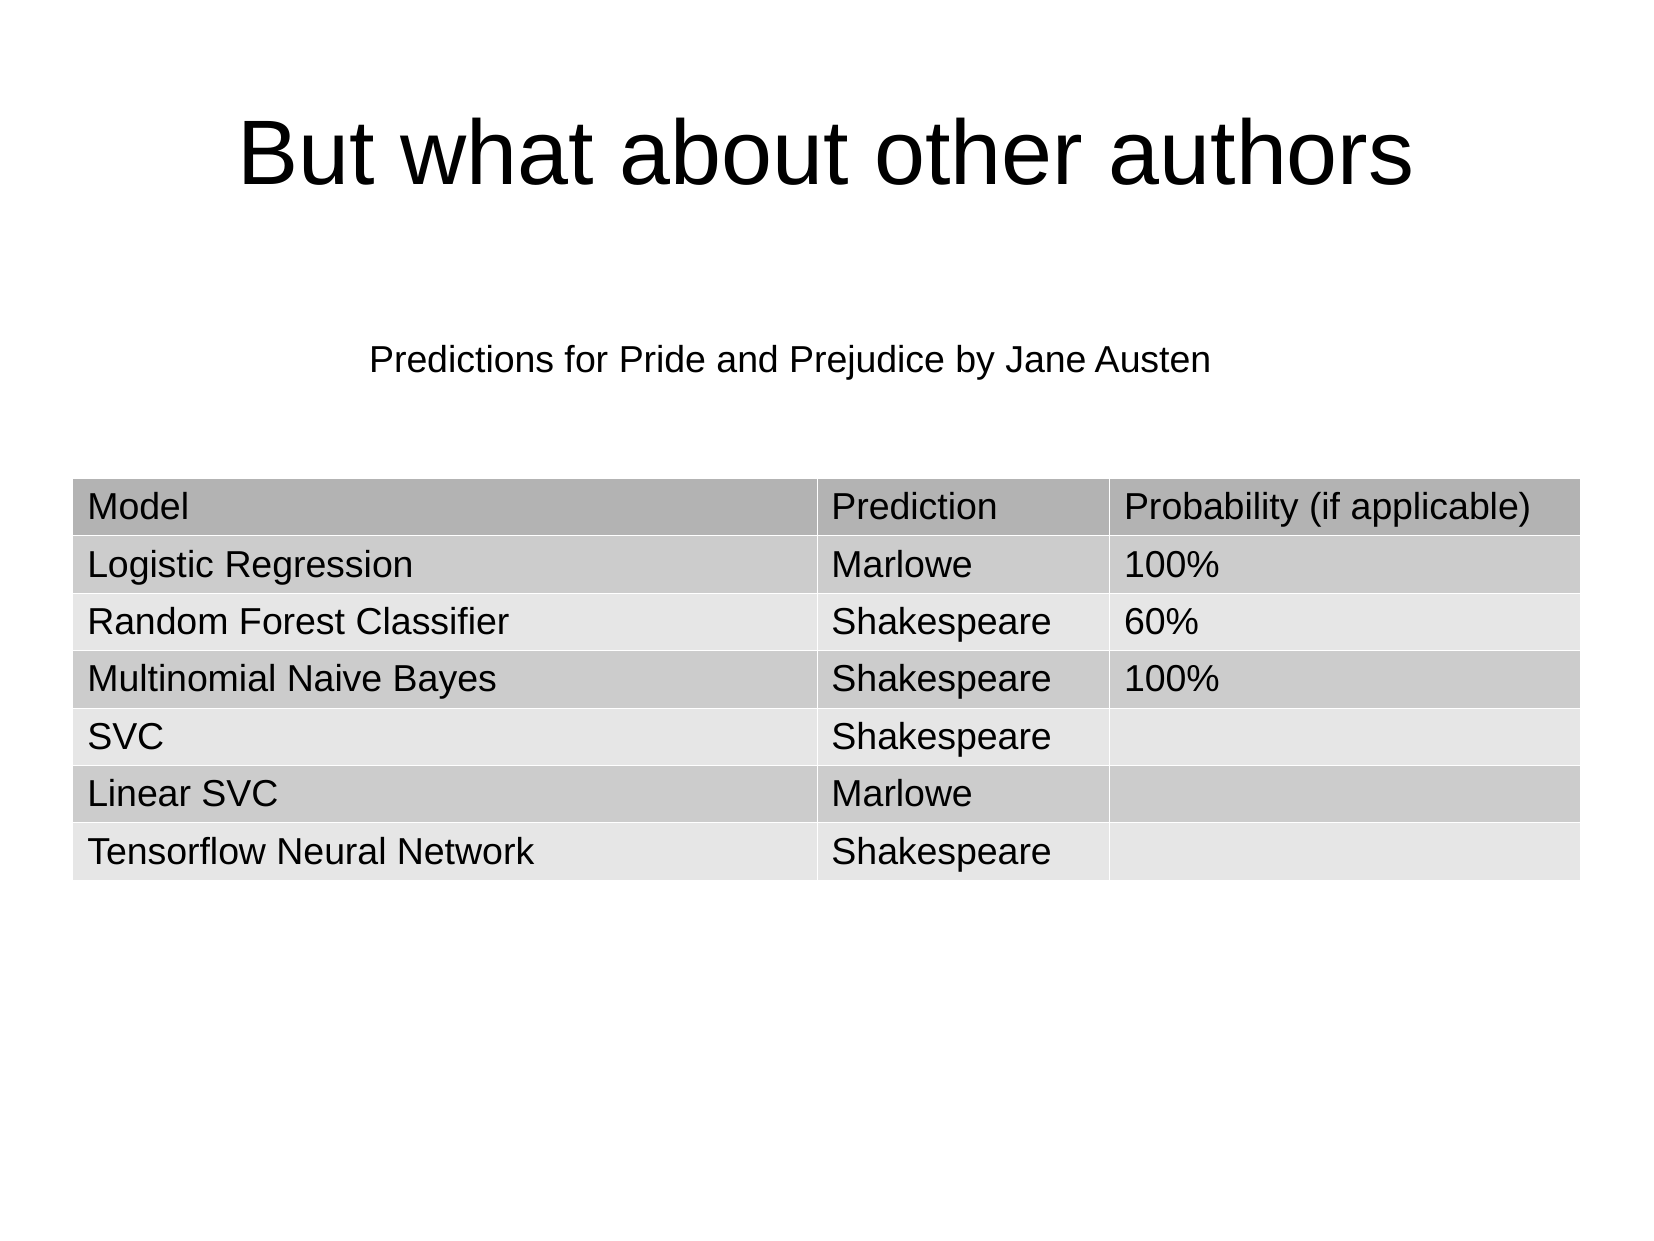

# But what about other authors
Predictions for Pride and Prejudice by Jane Austen
| Model | Prediction | Probability (if applicable) |
| --- | --- | --- |
| Logistic Regression | Marlowe | 100% |
| Random Forest Classifier | Shakespeare | 60% |
| Multinomial Naive Bayes | Shakespeare | 100% |
| SVC | Shakespeare | |
| Linear SVC | Marlowe | |
| Tensorflow Neural Network | Shakespeare | |